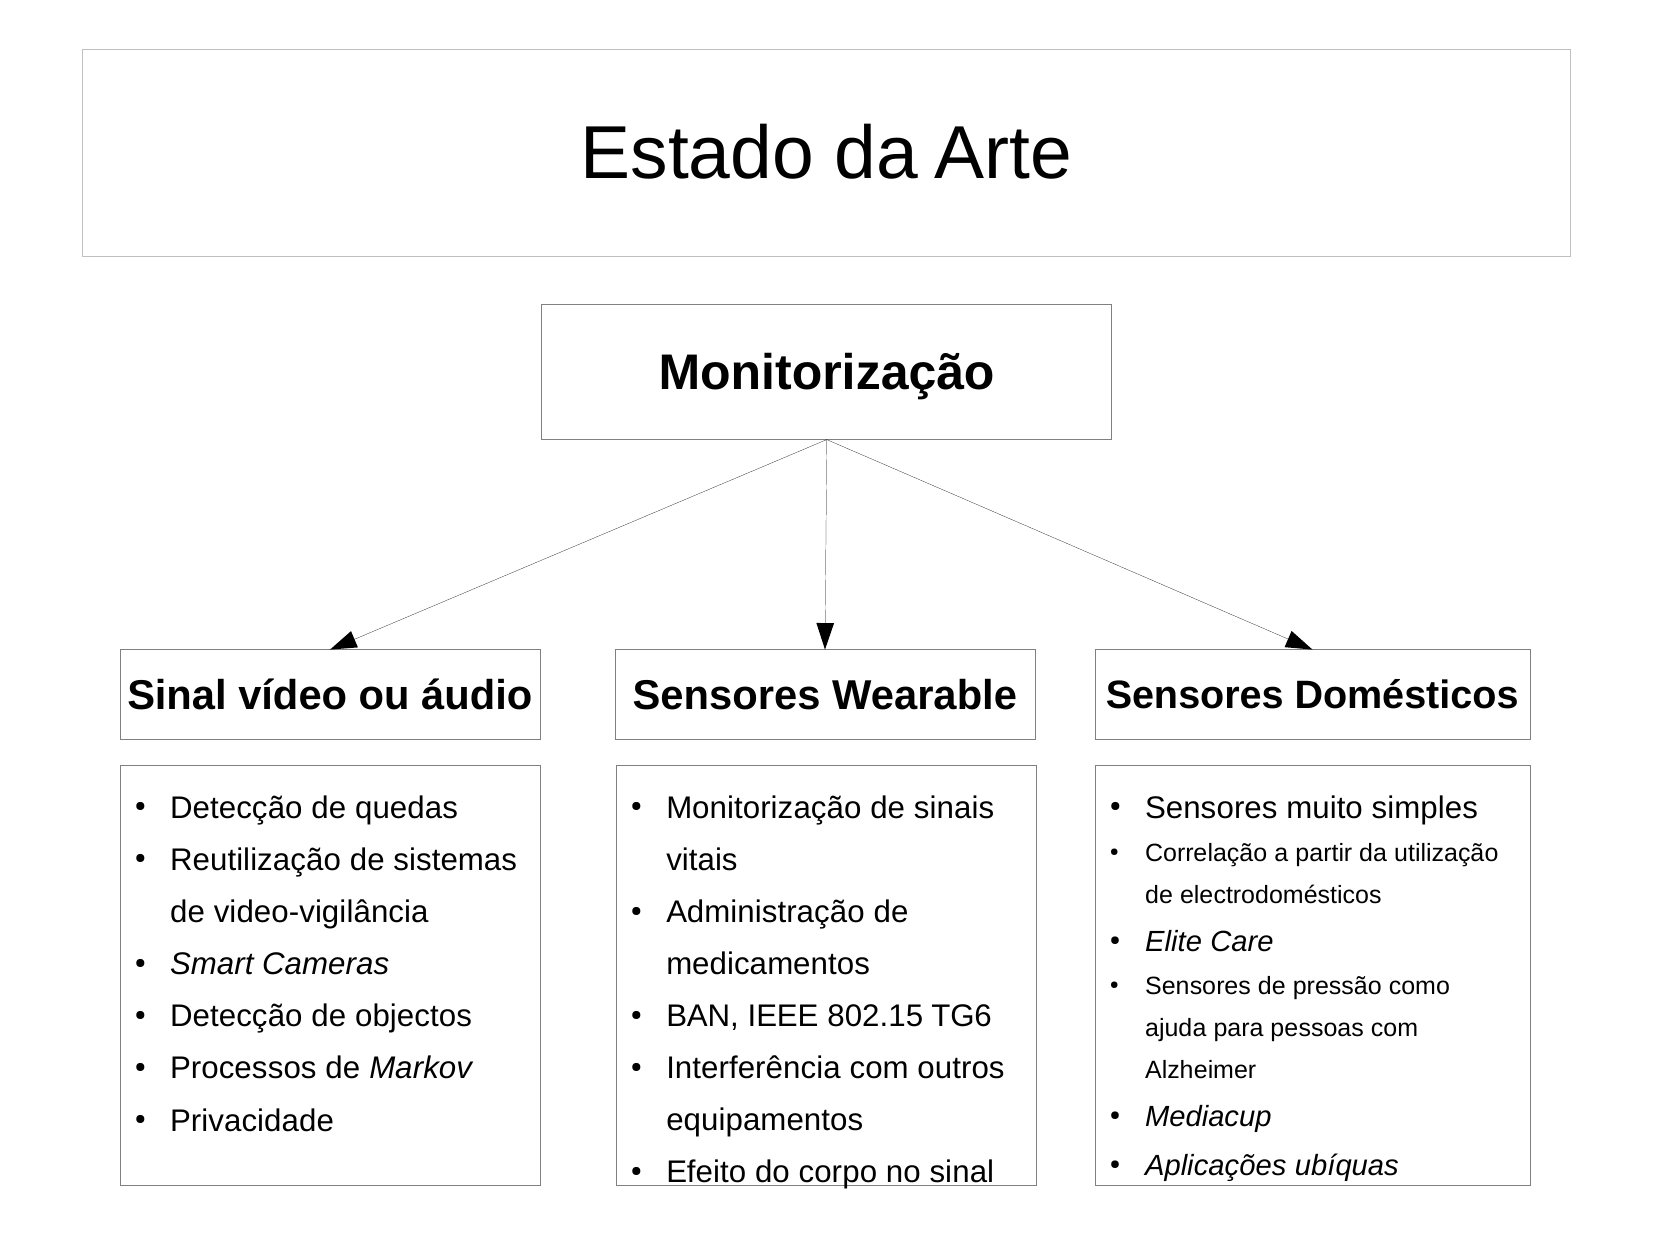

# Estado da Arte
Monitorização
Sinal vídeo ou áudio
Sensores Wearable
Sensores Domésticos
Sensores muito simples
Correlação a partir da utilização de electrodomésticos
Elite Care
Sensores de pressão como ajuda para pessoas com Alzheimer
Mediacup
Aplicações ubíquas
Monitorização de sinais vitais
Administração de medicamentos
BAN, IEEE 802.15 TG6
Interferência com outros equipamentos
Efeito do corpo no sinal
Detecção de quedas
Reutilização de sistemas de video-vigilância
Smart Cameras
Detecção de objectos
Processos de Markov
Privacidade